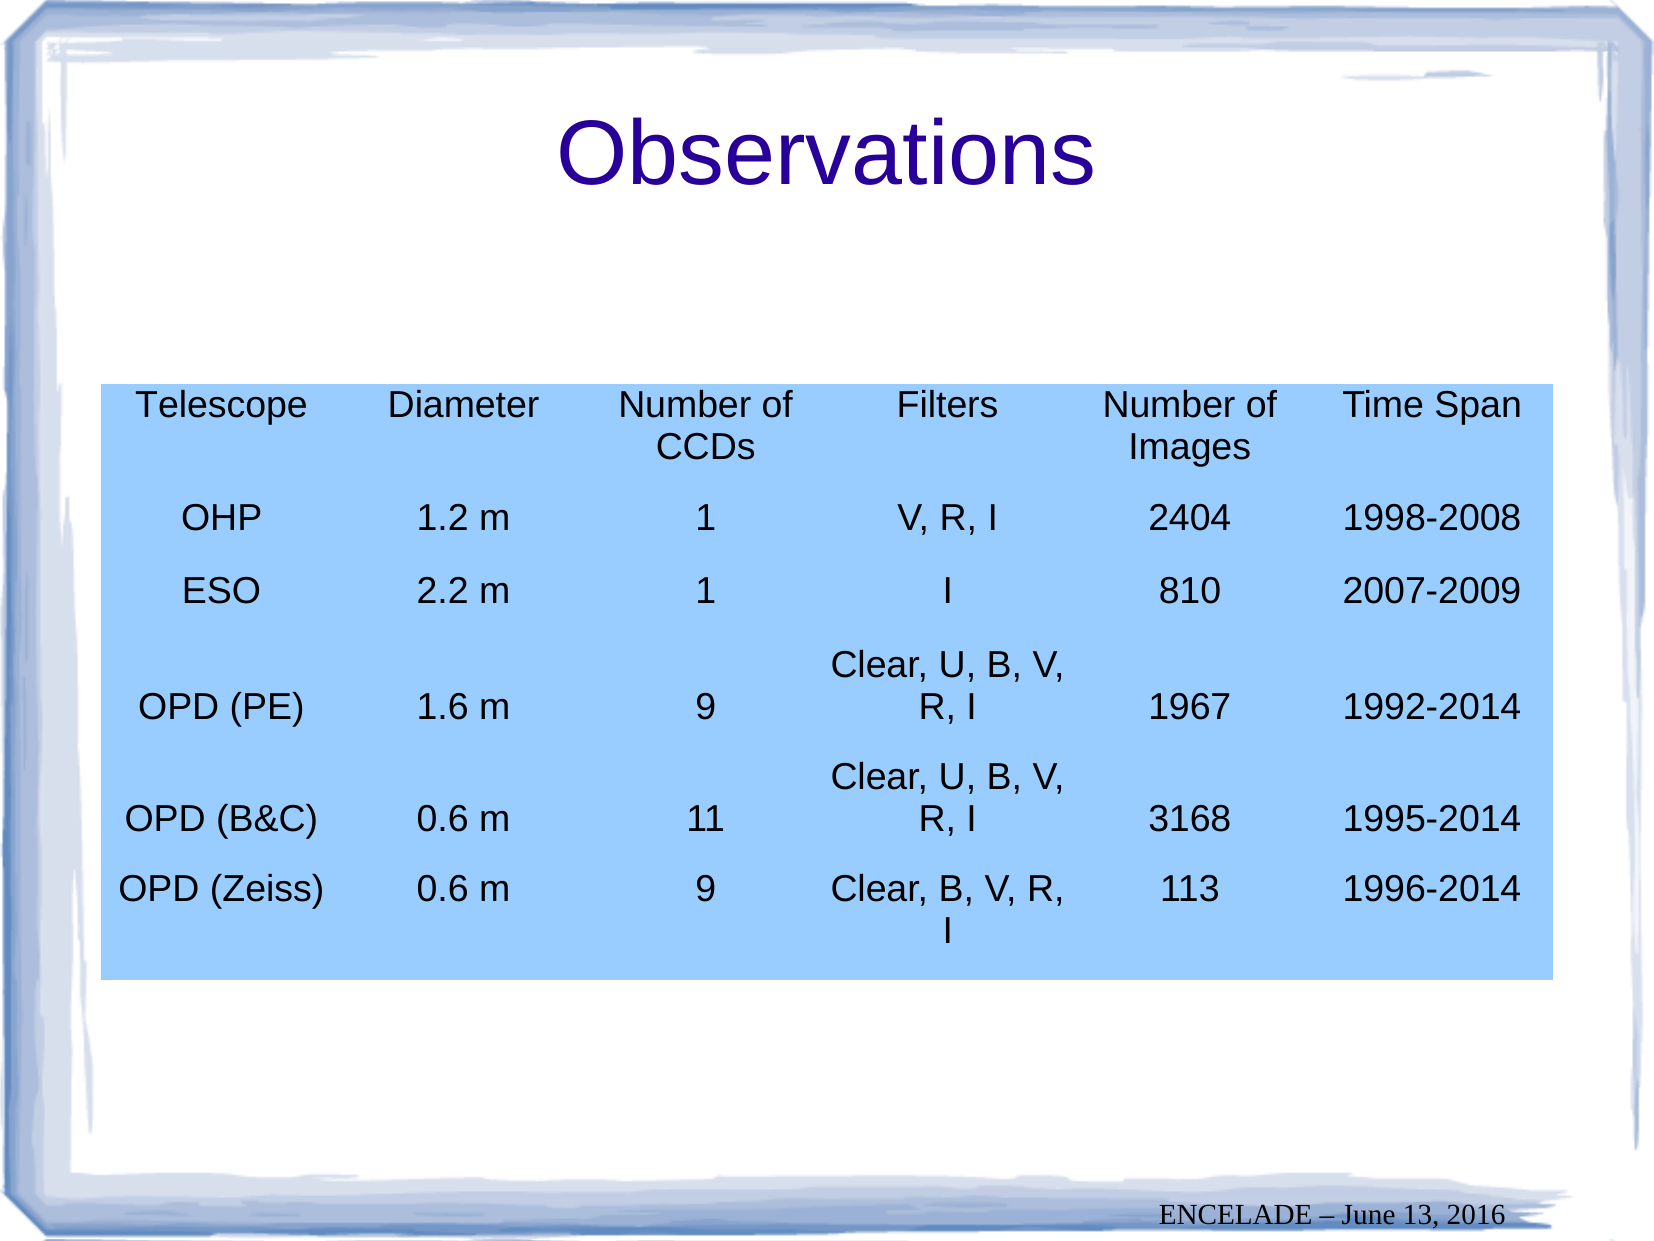

# Observations
| Telescope | Diameter | Number of CCDs | Filters | Number of Images | Time Span |
| --- | --- | --- | --- | --- | --- |
| OHP | 1.2 m | 1 | V, R, I | 2404 | 1998-2008 |
| ESO | 2.2 m | 1 | I | 810 | 2007-2009 |
| OPD (PE) | 1.6 m | 9 | Clear, U, B, V, R, I | 1967 | 1992-2014 |
| OPD (B&C) | 0.6 m | 11 | Clear, U, B, V, R, I | 3168 | 1995-2014 |
| OPD (Zeiss) | 0.6 m | 9 | Clear, B, V, R, I | 113 | 1996-2014 |